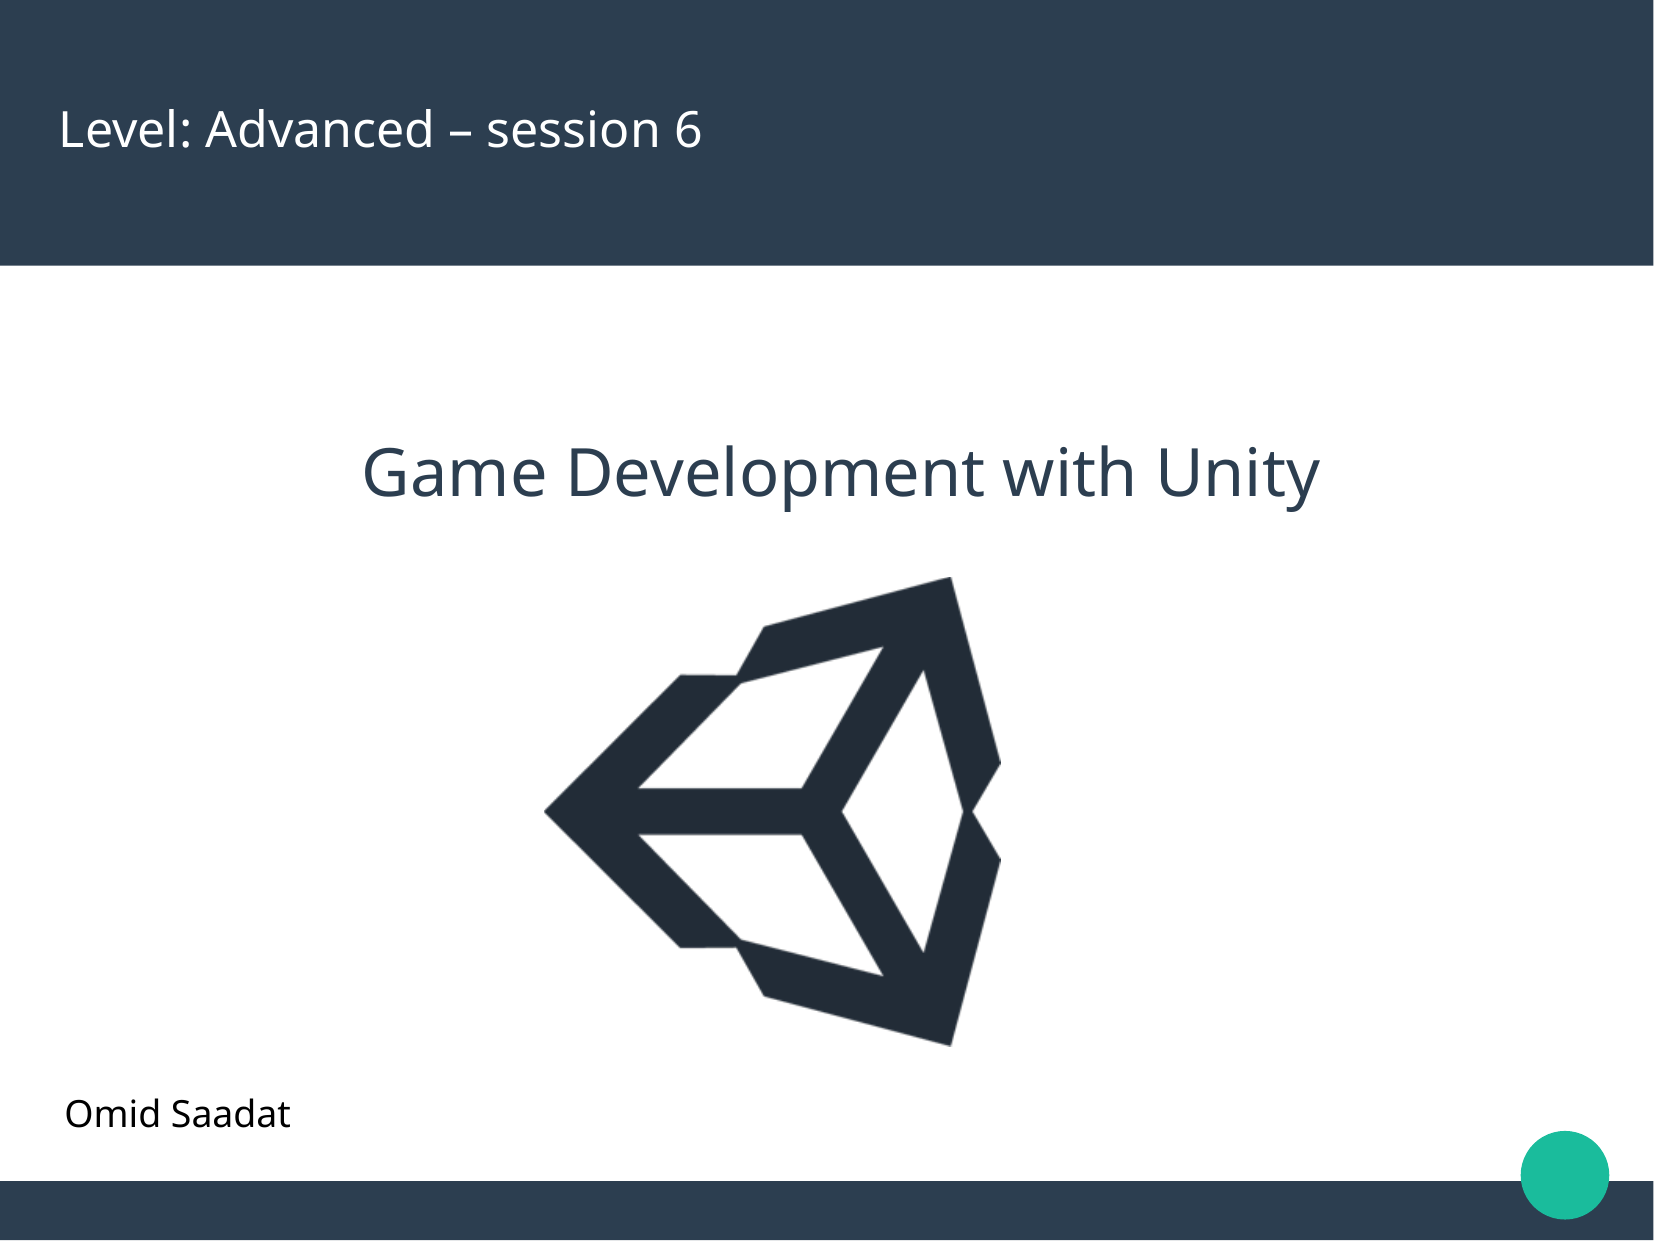

# Level: Advanced – session 6
Game Development with Unity
Omid Saadat